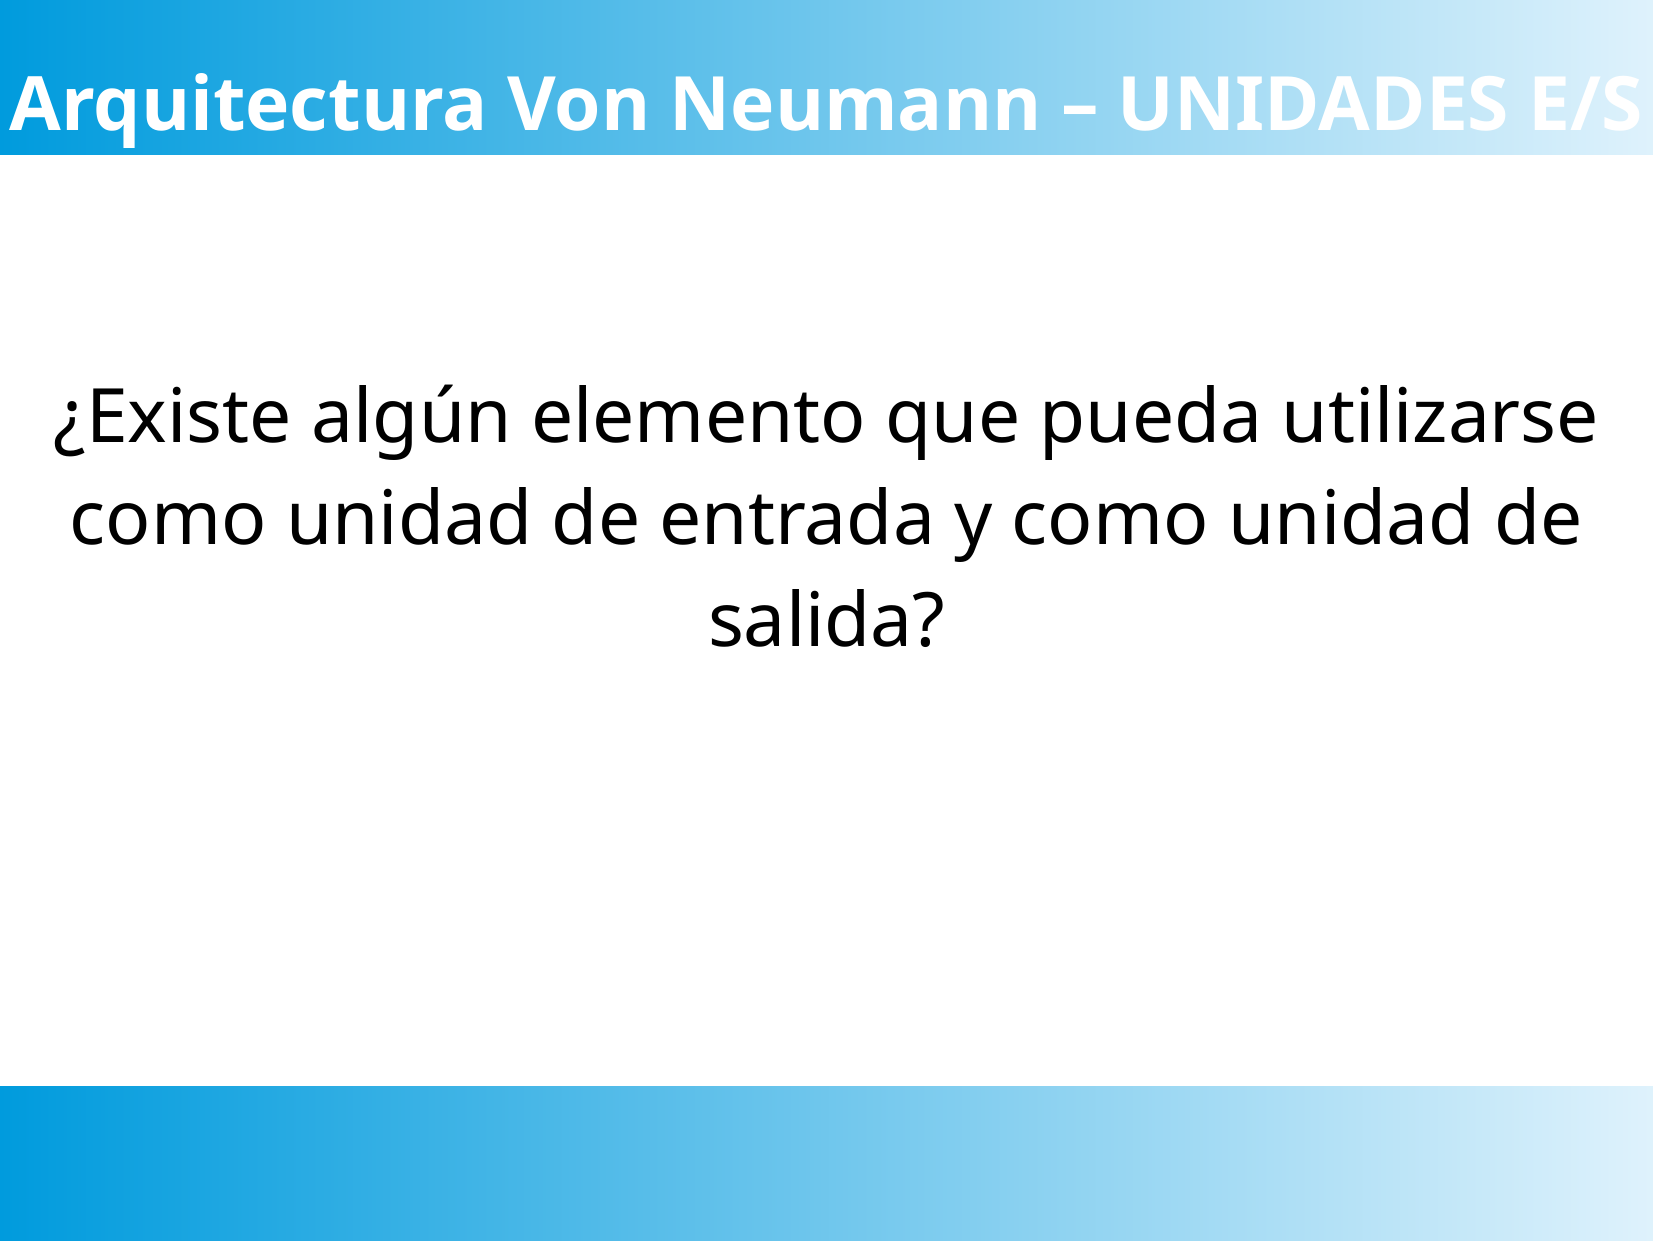

# Arquitectura Von Neumann – UNIDADES E/S
¿Existe algún elemento que pueda utilizarse como unidad de entrada y como unidad de salida?